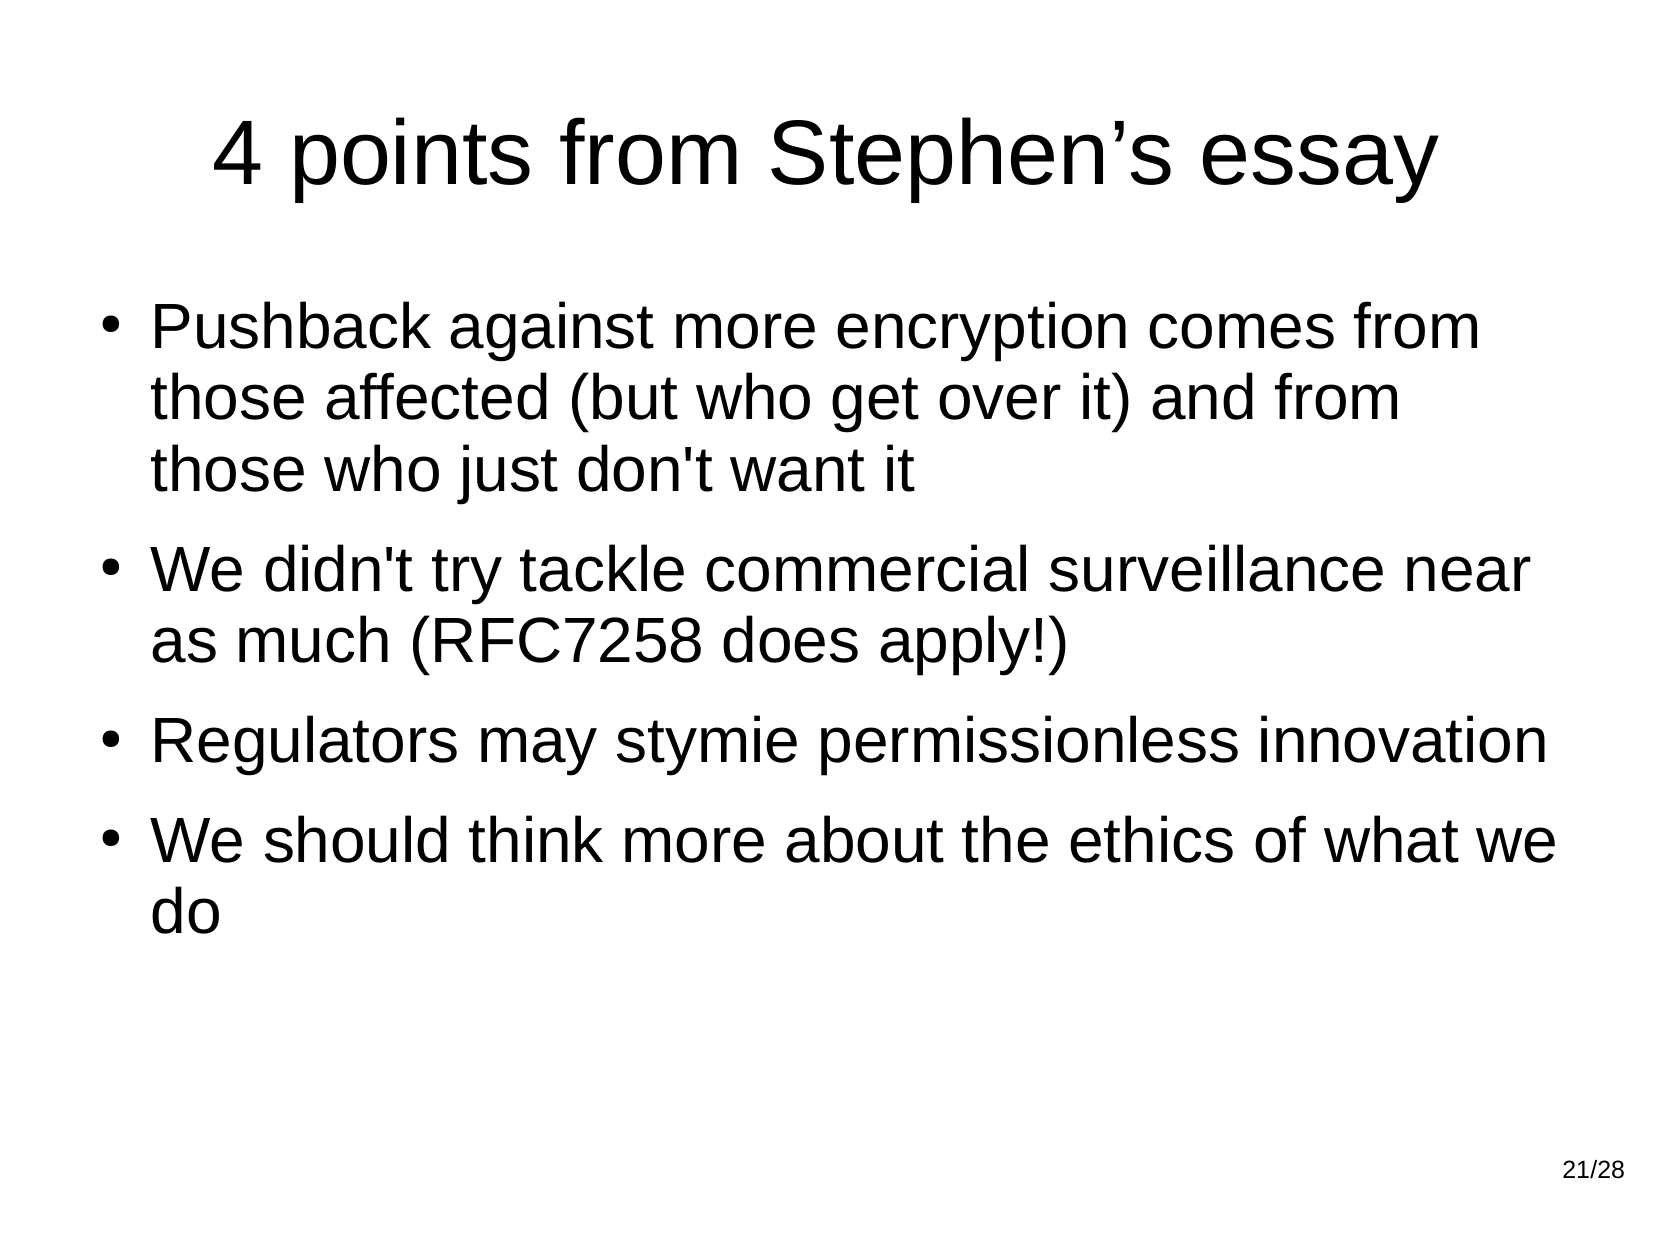

# 4 points from Stephen’s essay
Pushback against more encryption comes from those affected (but who get over it) and from those who just don't want it
We didn't try tackle commercial surveillance near as much (RFC7258 does apply!)
Regulators may stymie permissionless innovation
We should think more about the ethics of what we do